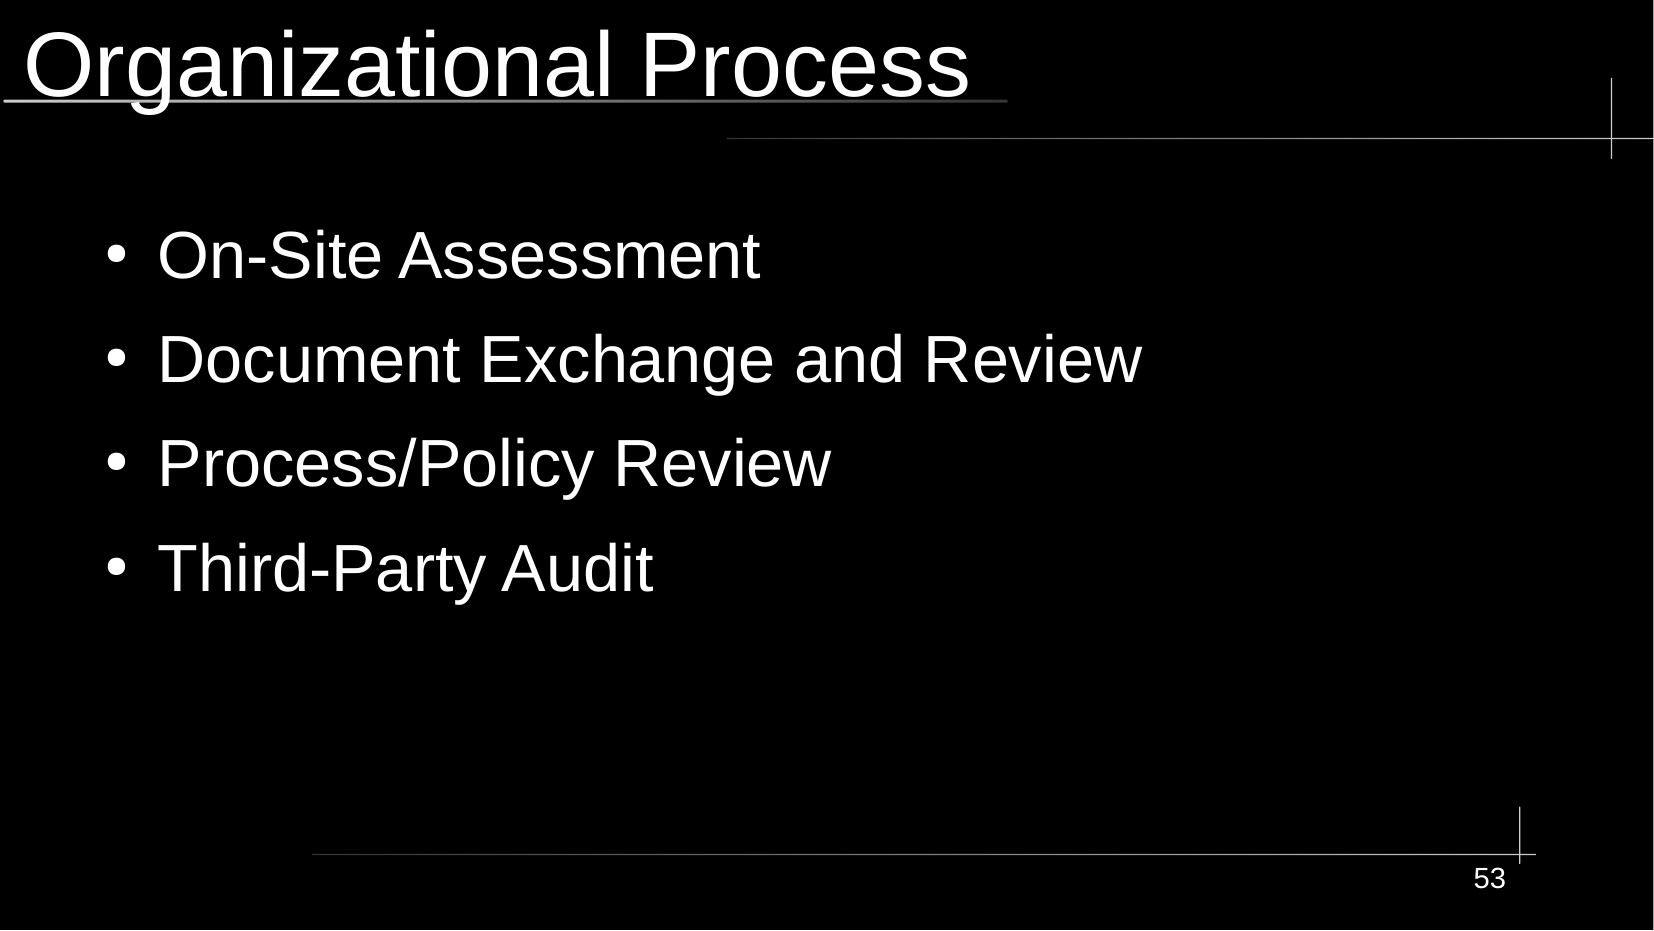

# Organizational Process
On-Site Assessment
Document Exchange and Review
Process/Policy Review
Third-Party Audit
53